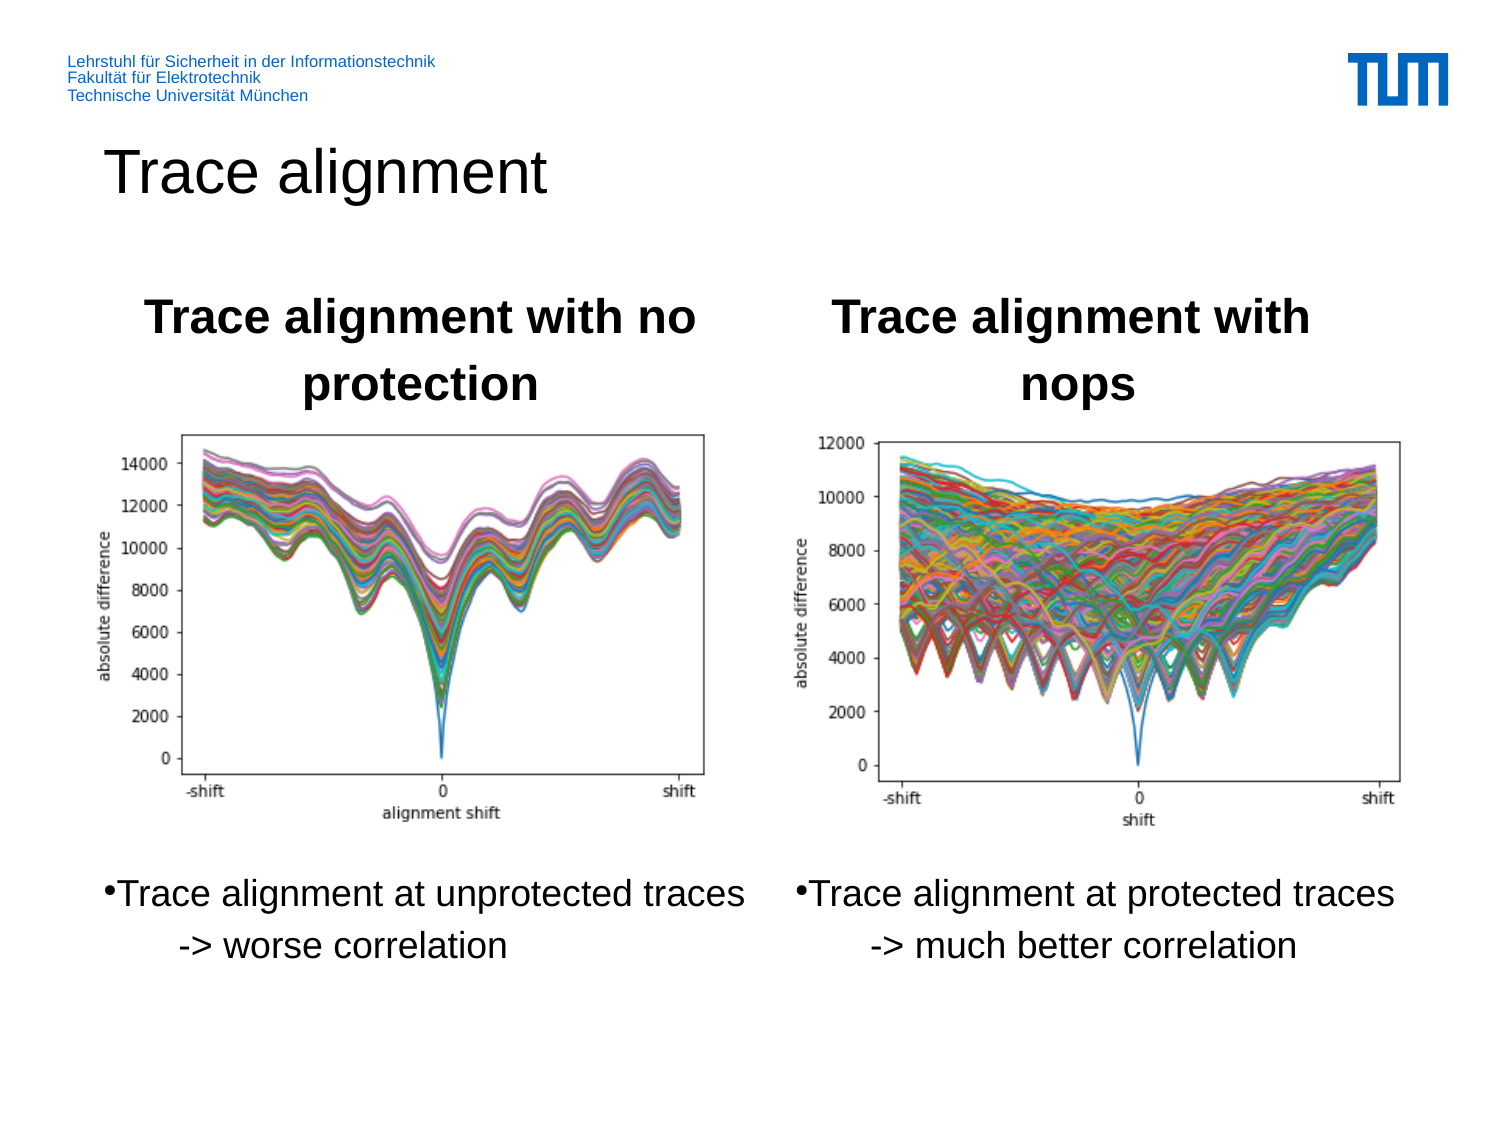

# Trace alignment
Trace alignment with no protection
Trace alignment with
nops
Trace alignment at unprotected traces 	-> worse correlation
Trace alignment at protected traces 	-> much better correlation